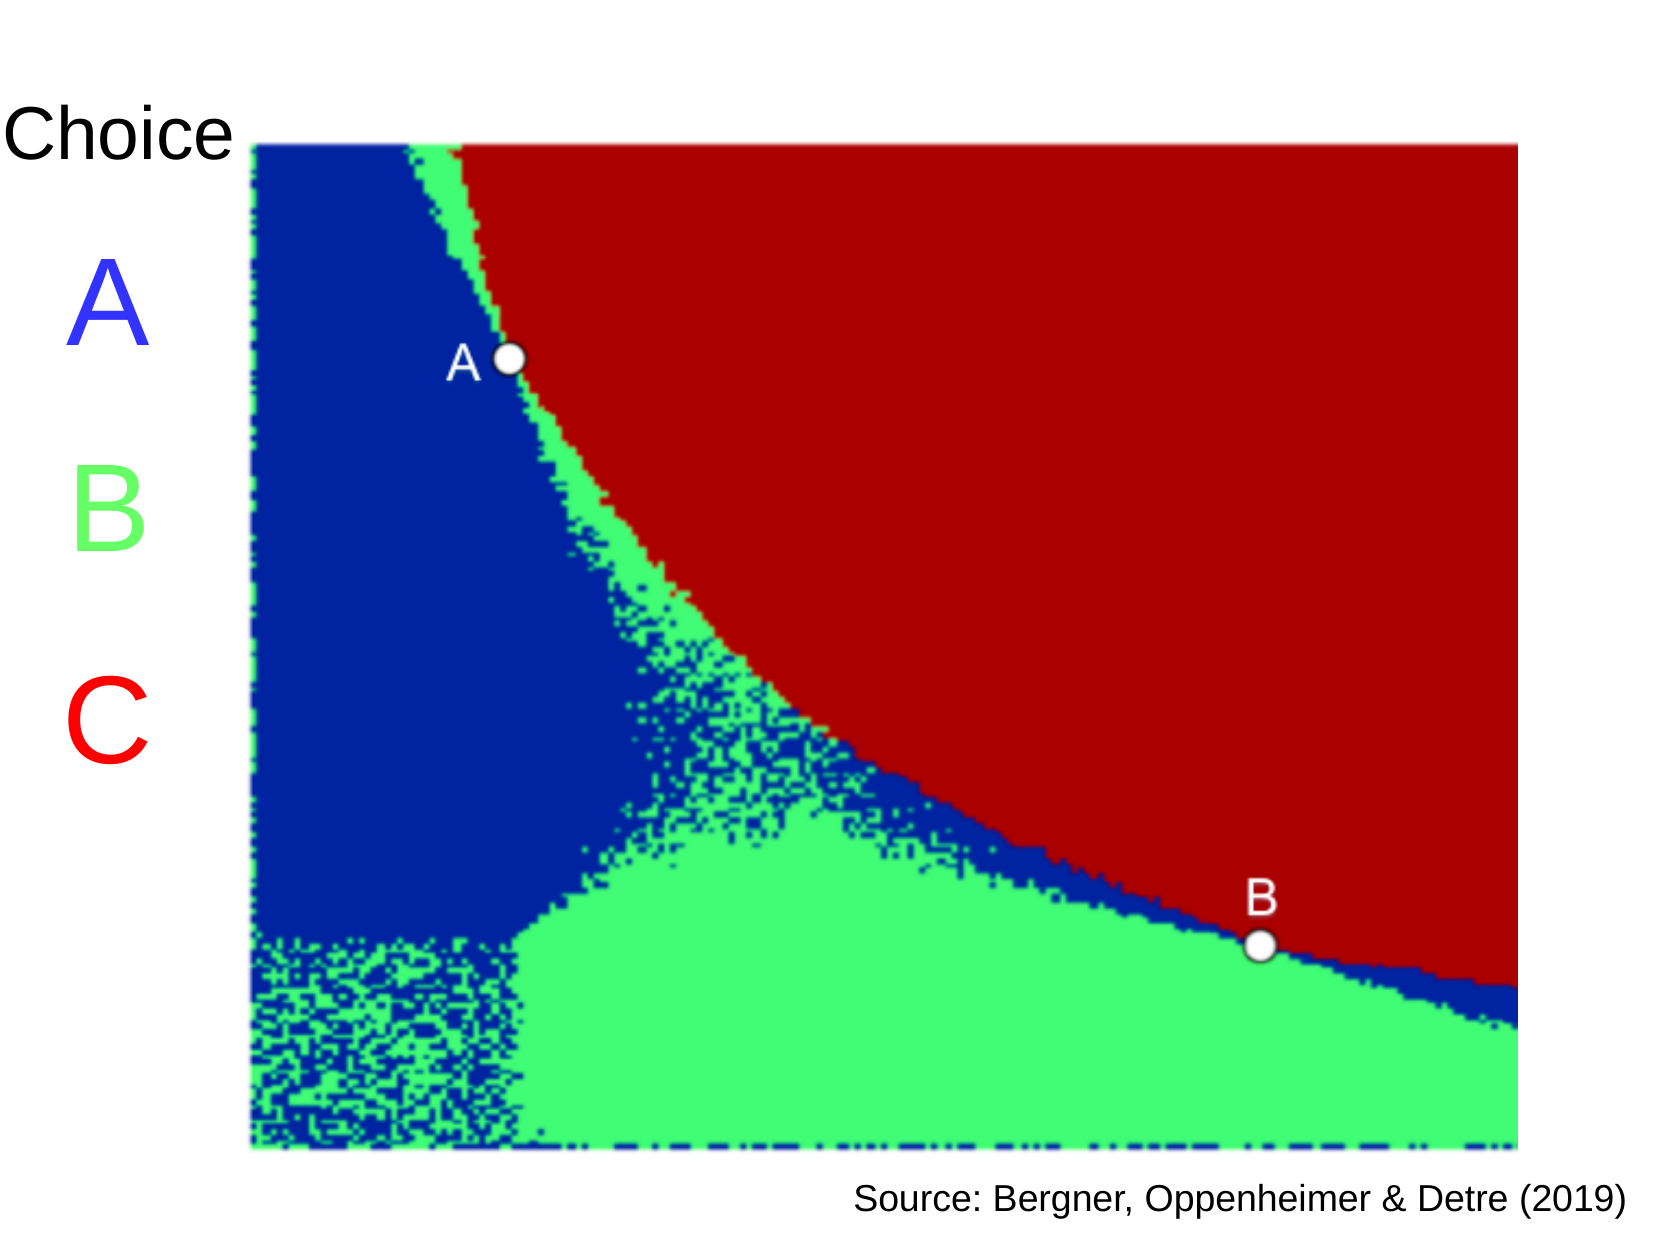

Choice
A
B
C
Source: Bergner, Oppenheimer & Detre (2019)